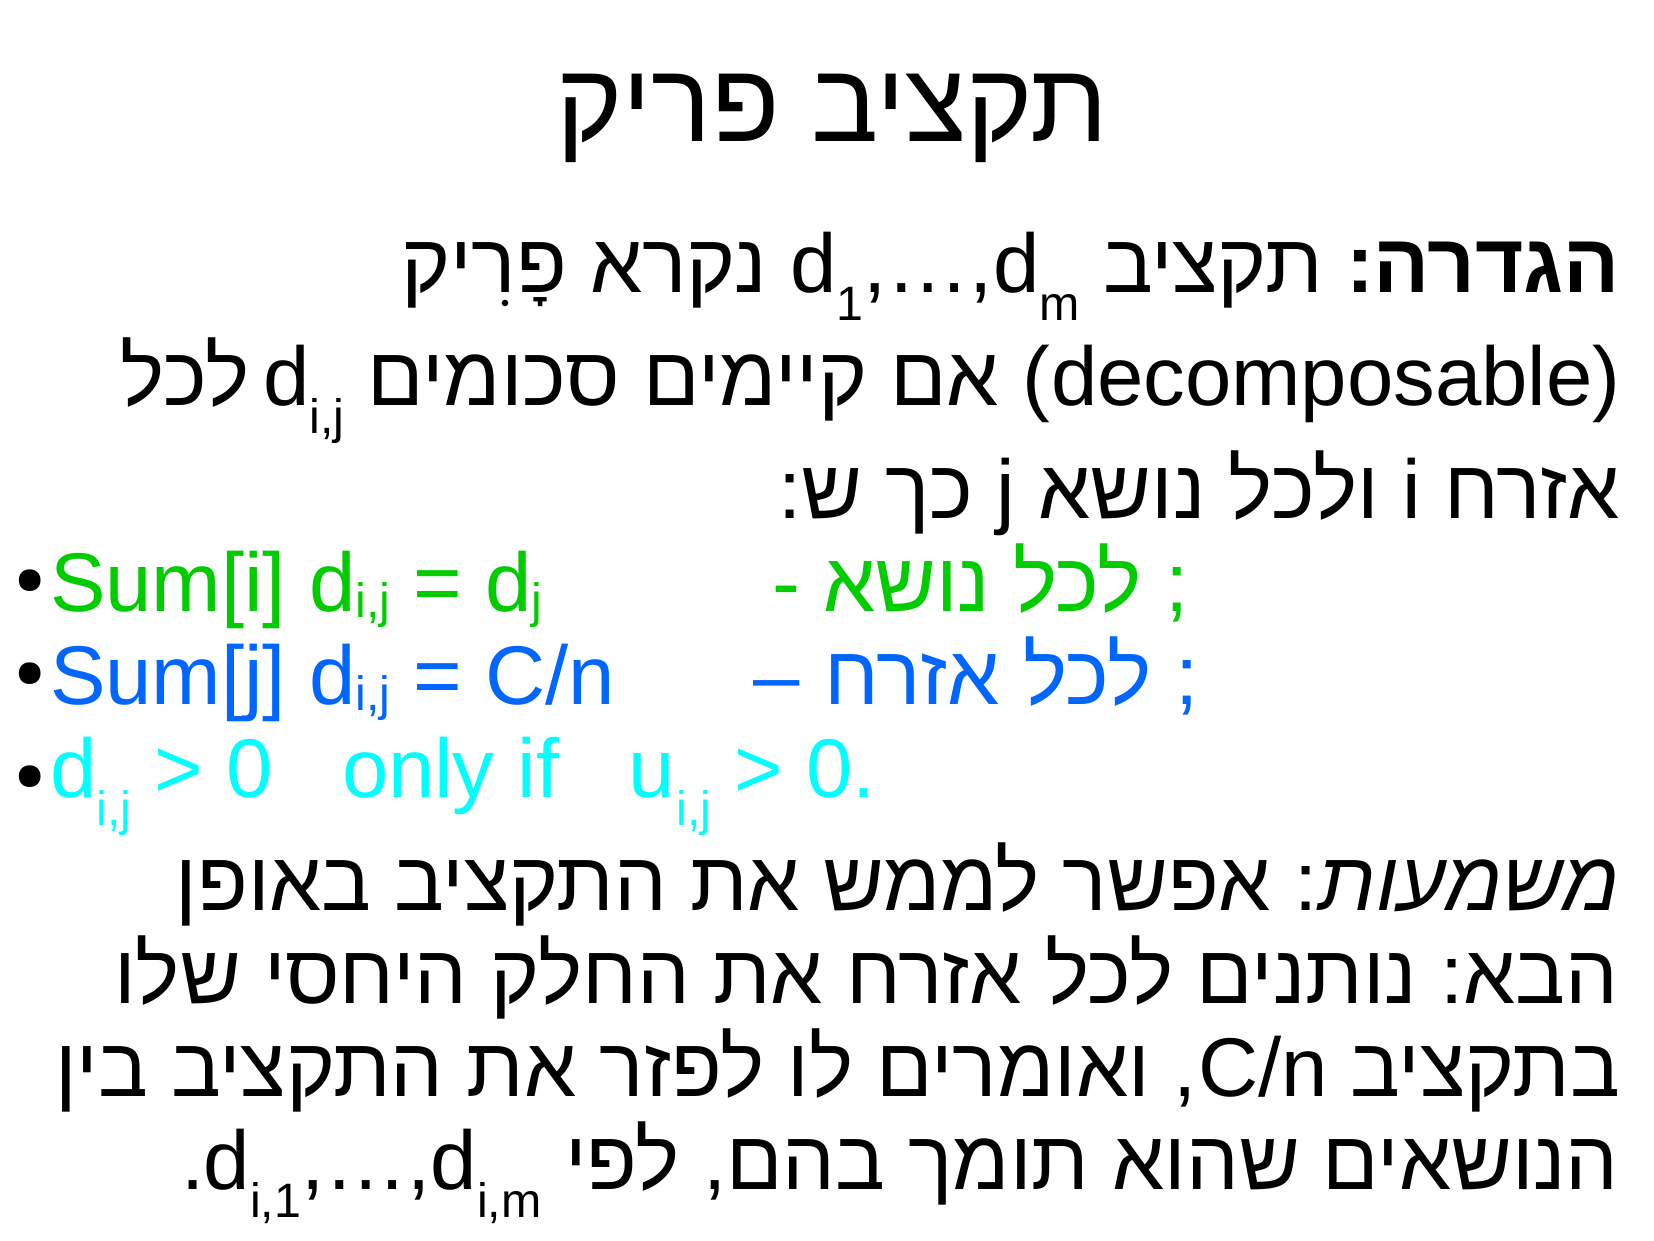

# תקציב פריק
הגדרה: תקציב d1,…,dm נקרא פָרִיק (decomposable) אם קיימים סכומים di,j לכל אזרח i ולכל נושא j כך ש:
Sum[i] di,j = dj - לכל נושא ;
Sum[j] di,j = C/n – לכל אזרח ;
di,j > 0 only if ui,j > 0.
משמעות: אפשר לממש את התקציב באופן הבא: נותנים לכל אזרח את החלק היחסי שלו בתקציב C/n, ואומרים לו לפזר את התקציב בין הנושאים שהוא תומך בהם, לפי di,1,…,di,m.